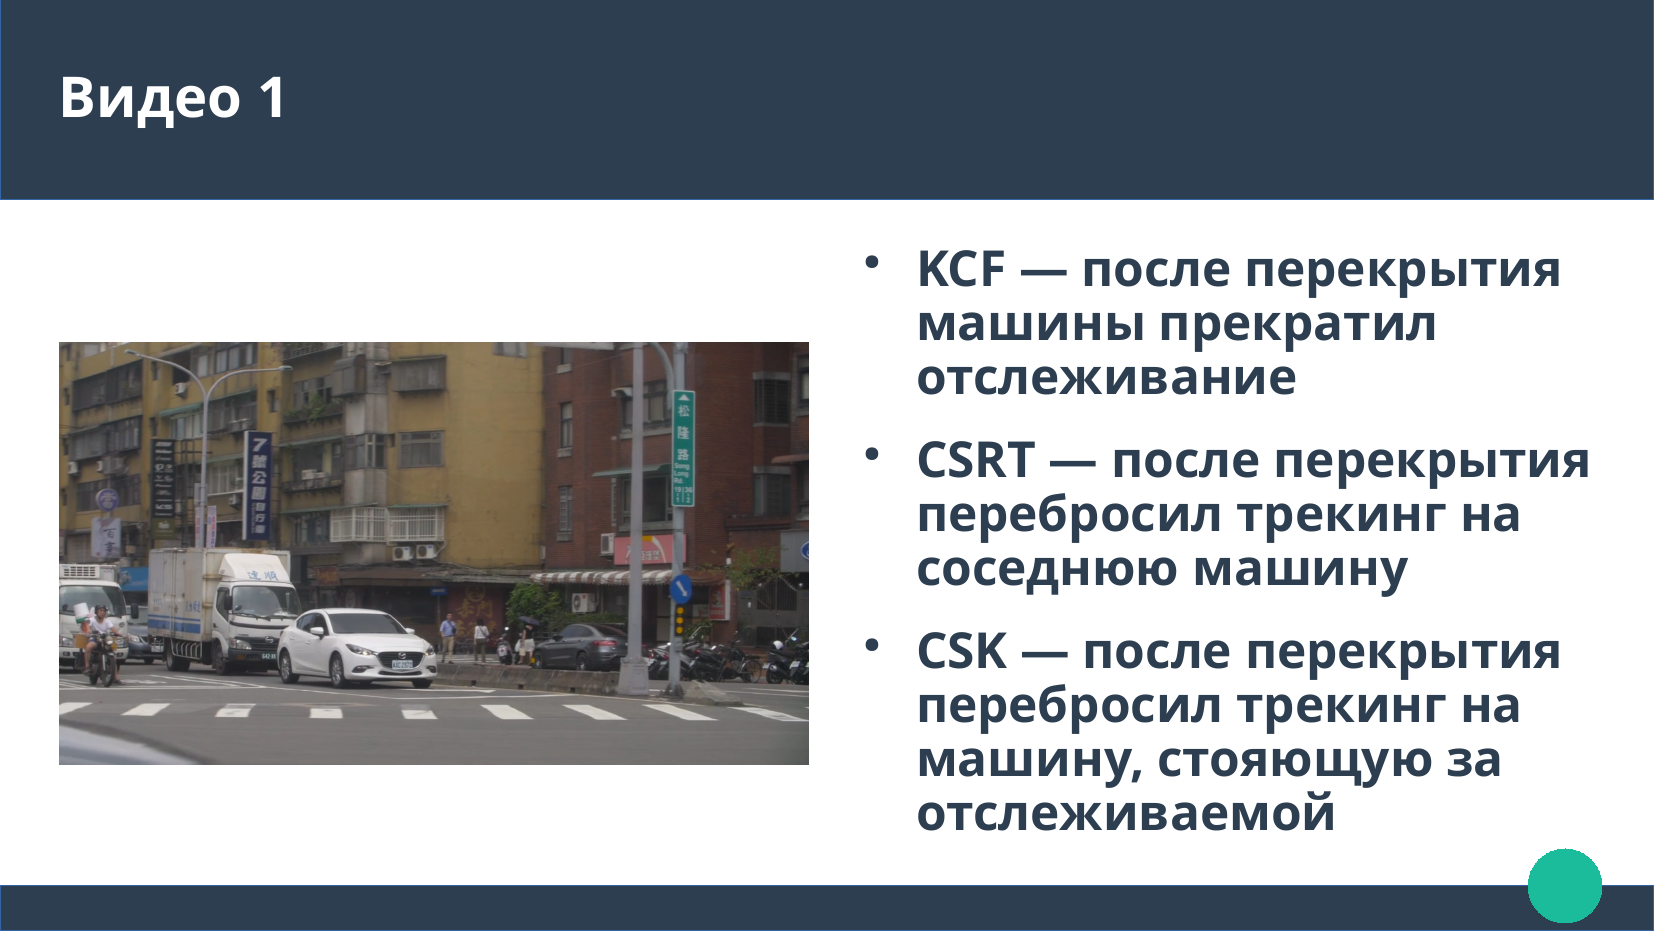

# Видео 1
KCF — после перекрытия машины прекратил отслеживание
CSRT — после перекрытия перебросил трекинг на соседнюю машину
CSK — после перекрытия перебросил трекинг на машину, стояющую за отслеживаемой